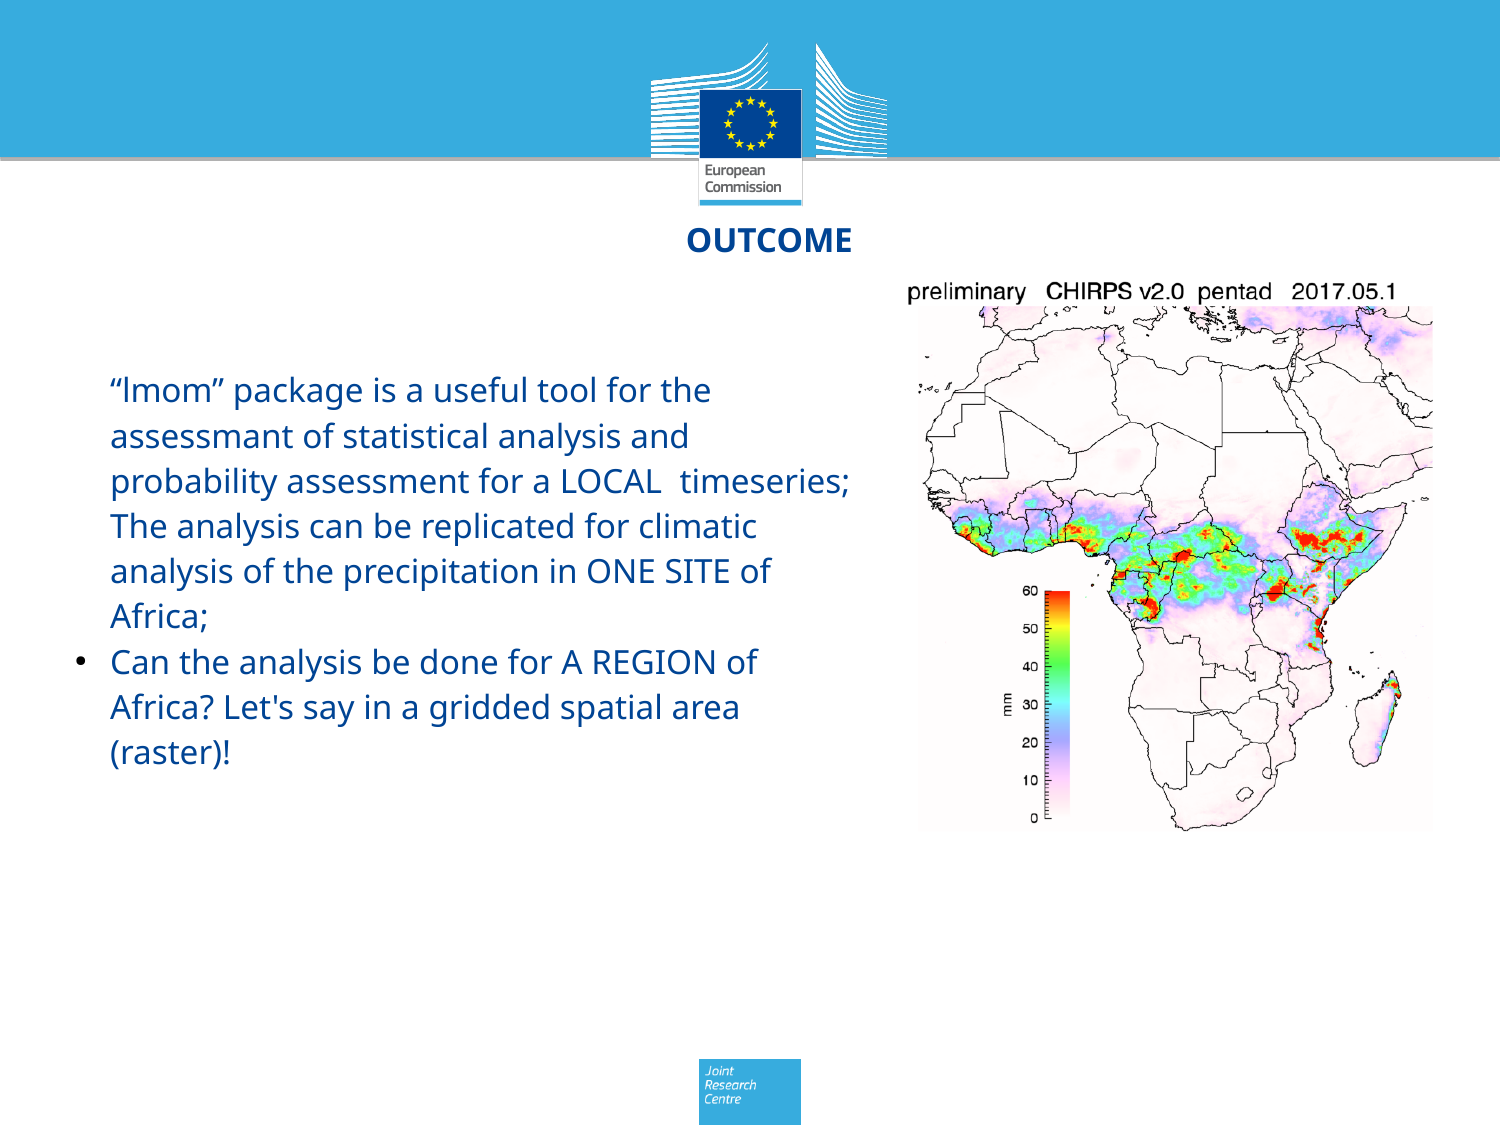

OUTCOME
“lmom” package is a useful tool for the assessmant of statistical analysis and probability assessment for a LOCAL timeseries;
The analysis can be replicated for climatic analysis of the precipitation in ONE SITE of Africa;
Can the analysis be done for A REGION of Africa? Let's say in a gridded spatial area (raster)!